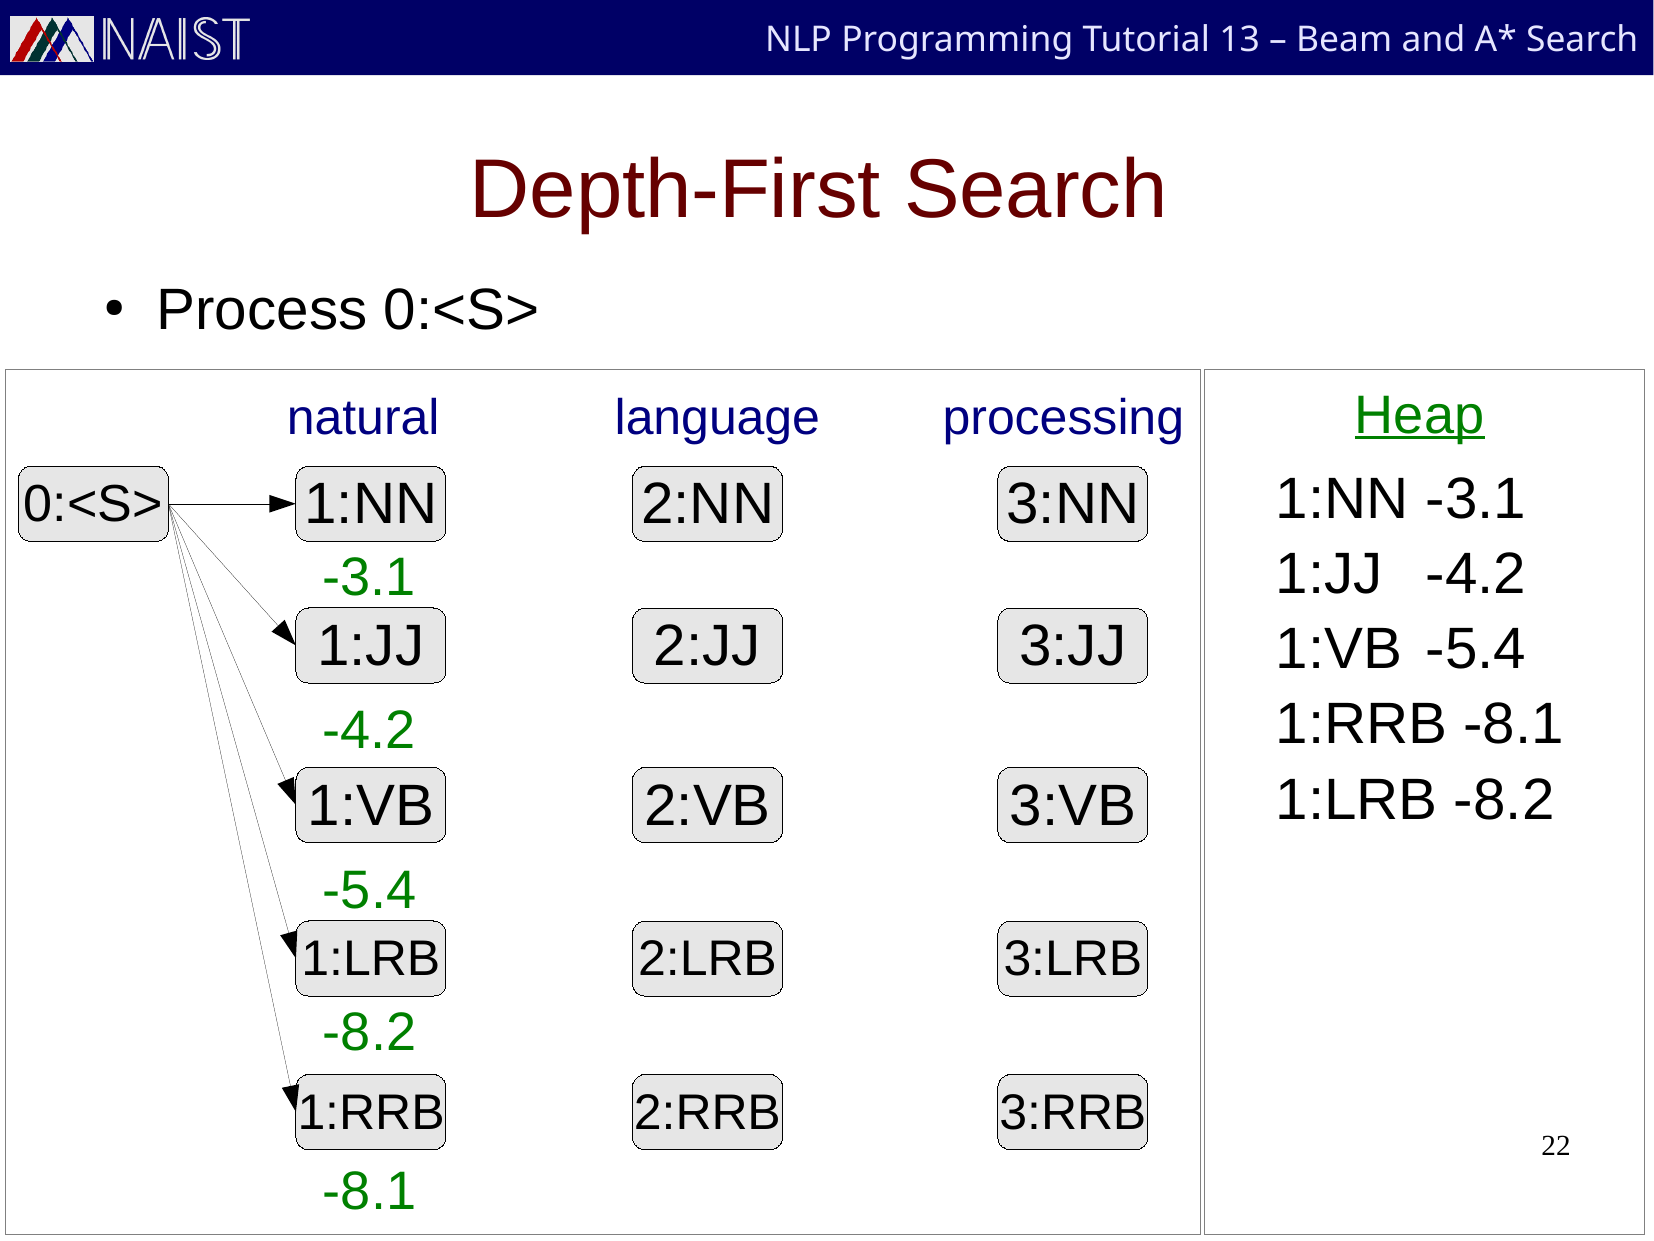

# Depth-First Search
Process 0:<S>
Heap
natural 		 language 	 processing
1:NN	-3.1
0:<S>
1:NN
2:NN
3:NN
1:JJ	-4.2
-3.1
1:JJ
2:JJ
3:JJ
1:VB	-5.4
1:RRB -8.1
-4.2
1:LRB -8.2
1:VB
2:VB
3:VB
-5.4
1:LRB
2:LRB
3:LRB
-8.2
1:RRB
2:RRB
3:RRB
22
-8.1